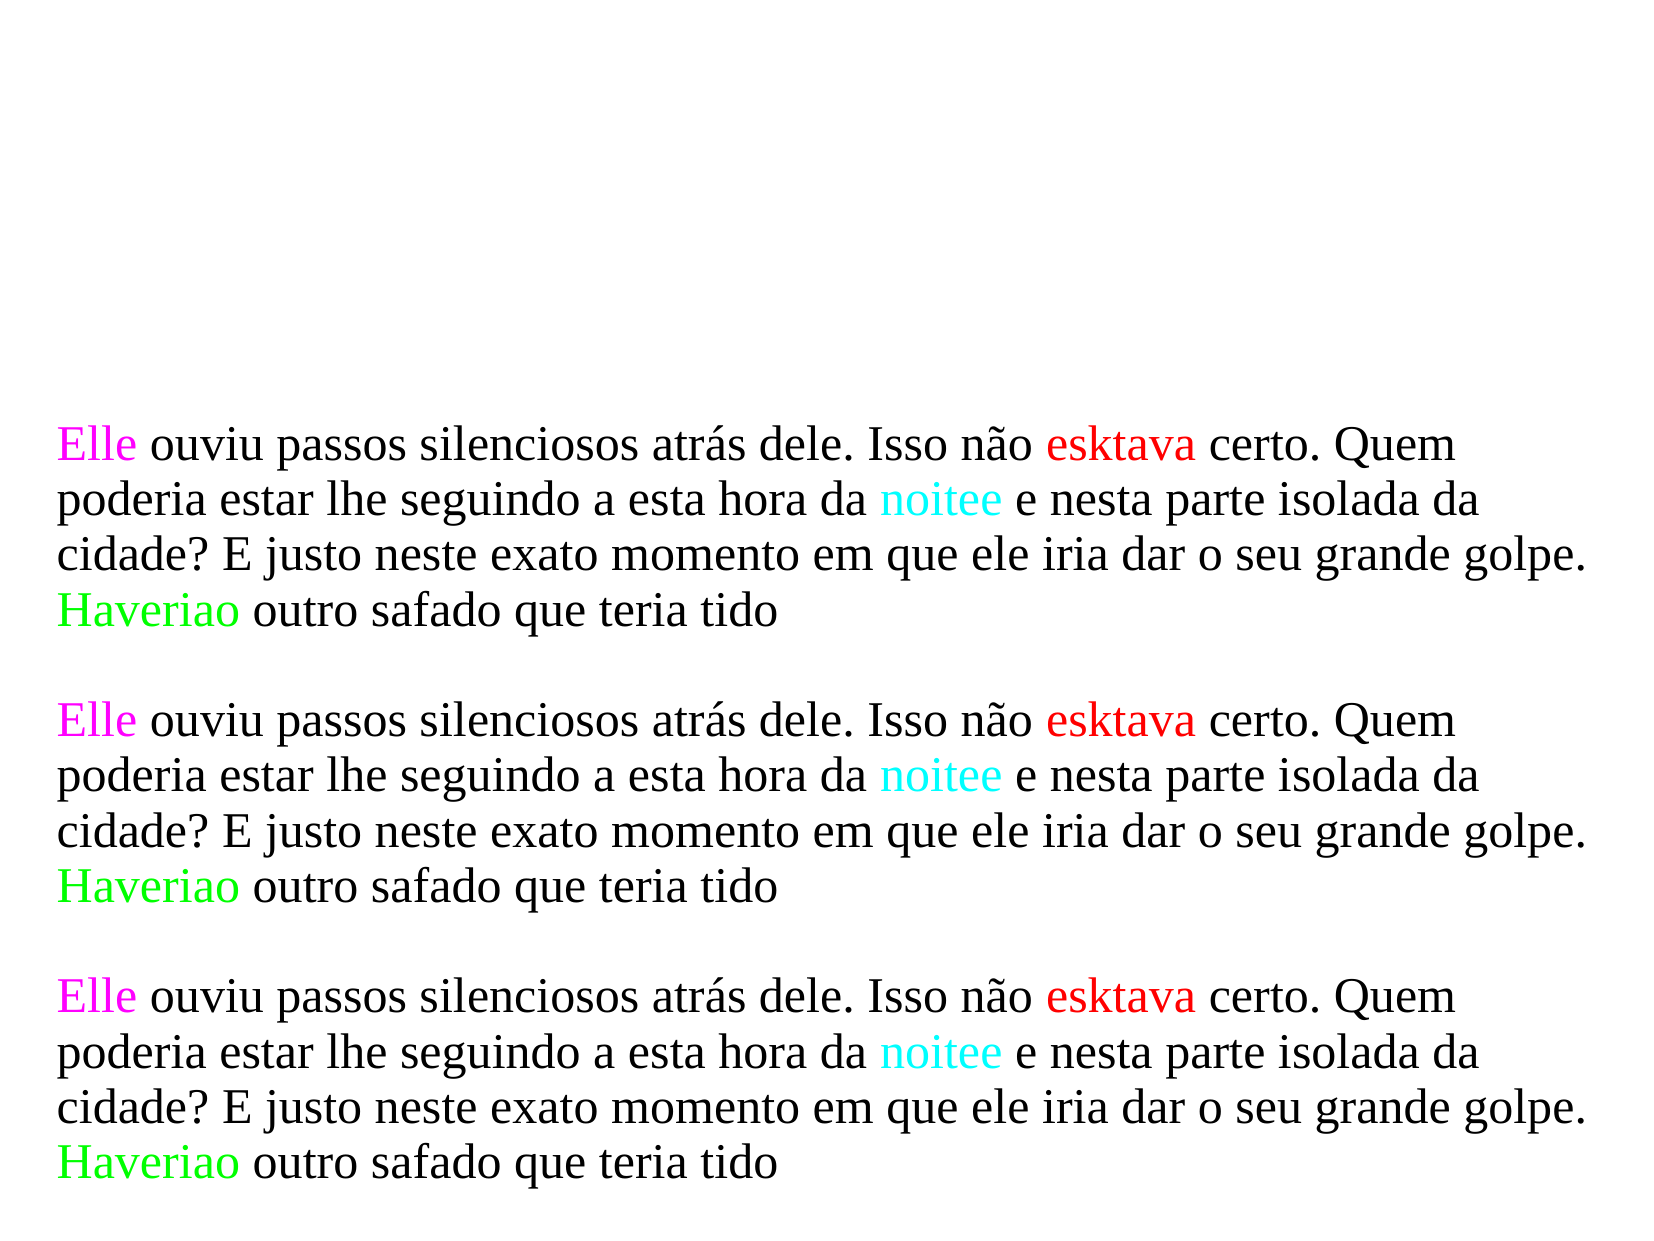

Elle ouviu passos silenciosos atrás dele. Isso não esktava certo. Quem poderia estar lhe seguindo a esta hora da noitee e nesta parte isolada da cidade? E justo neste exato momento em que ele iria dar o seu grande golpe. Haveriao outro safado que teria tido
Elle ouviu passos silenciosos atrás dele. Isso não esktava certo. Quem poderia estar lhe seguindo a esta hora da noitee e nesta parte isolada da cidade? E justo neste exato momento em que ele iria dar o seu grande golpe. Haveriao outro safado que teria tido
Elle ouviu passos silenciosos atrás dele. Isso não esktava certo. Quem poderia estar lhe seguindo a esta hora da noitee e nesta parte isolada da cidade? E justo neste exato momento em que ele iria dar o seu grande golpe. Haveriao outro safado que teria tido